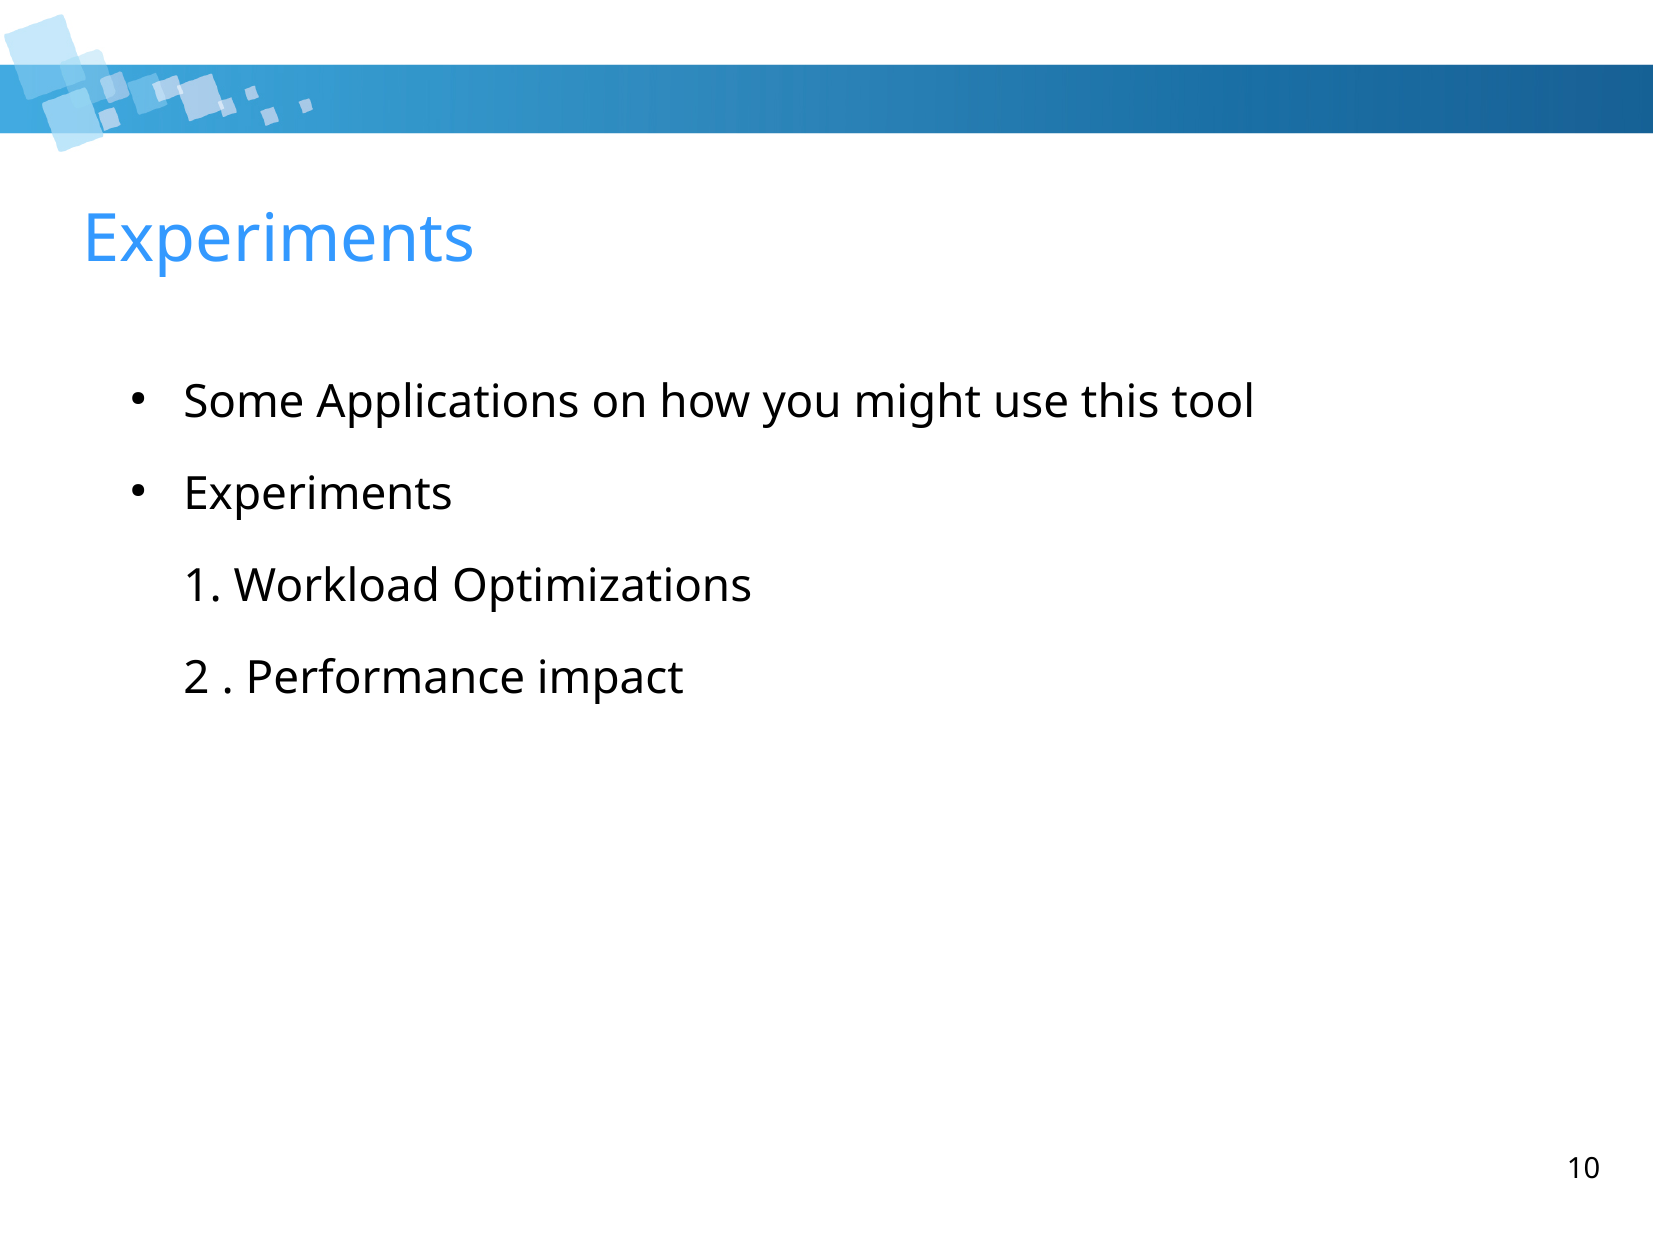

# Experiments
Some Applications on how you might use this tool
Experiments
1. Workload Optimizations
2 . Performance impact
10